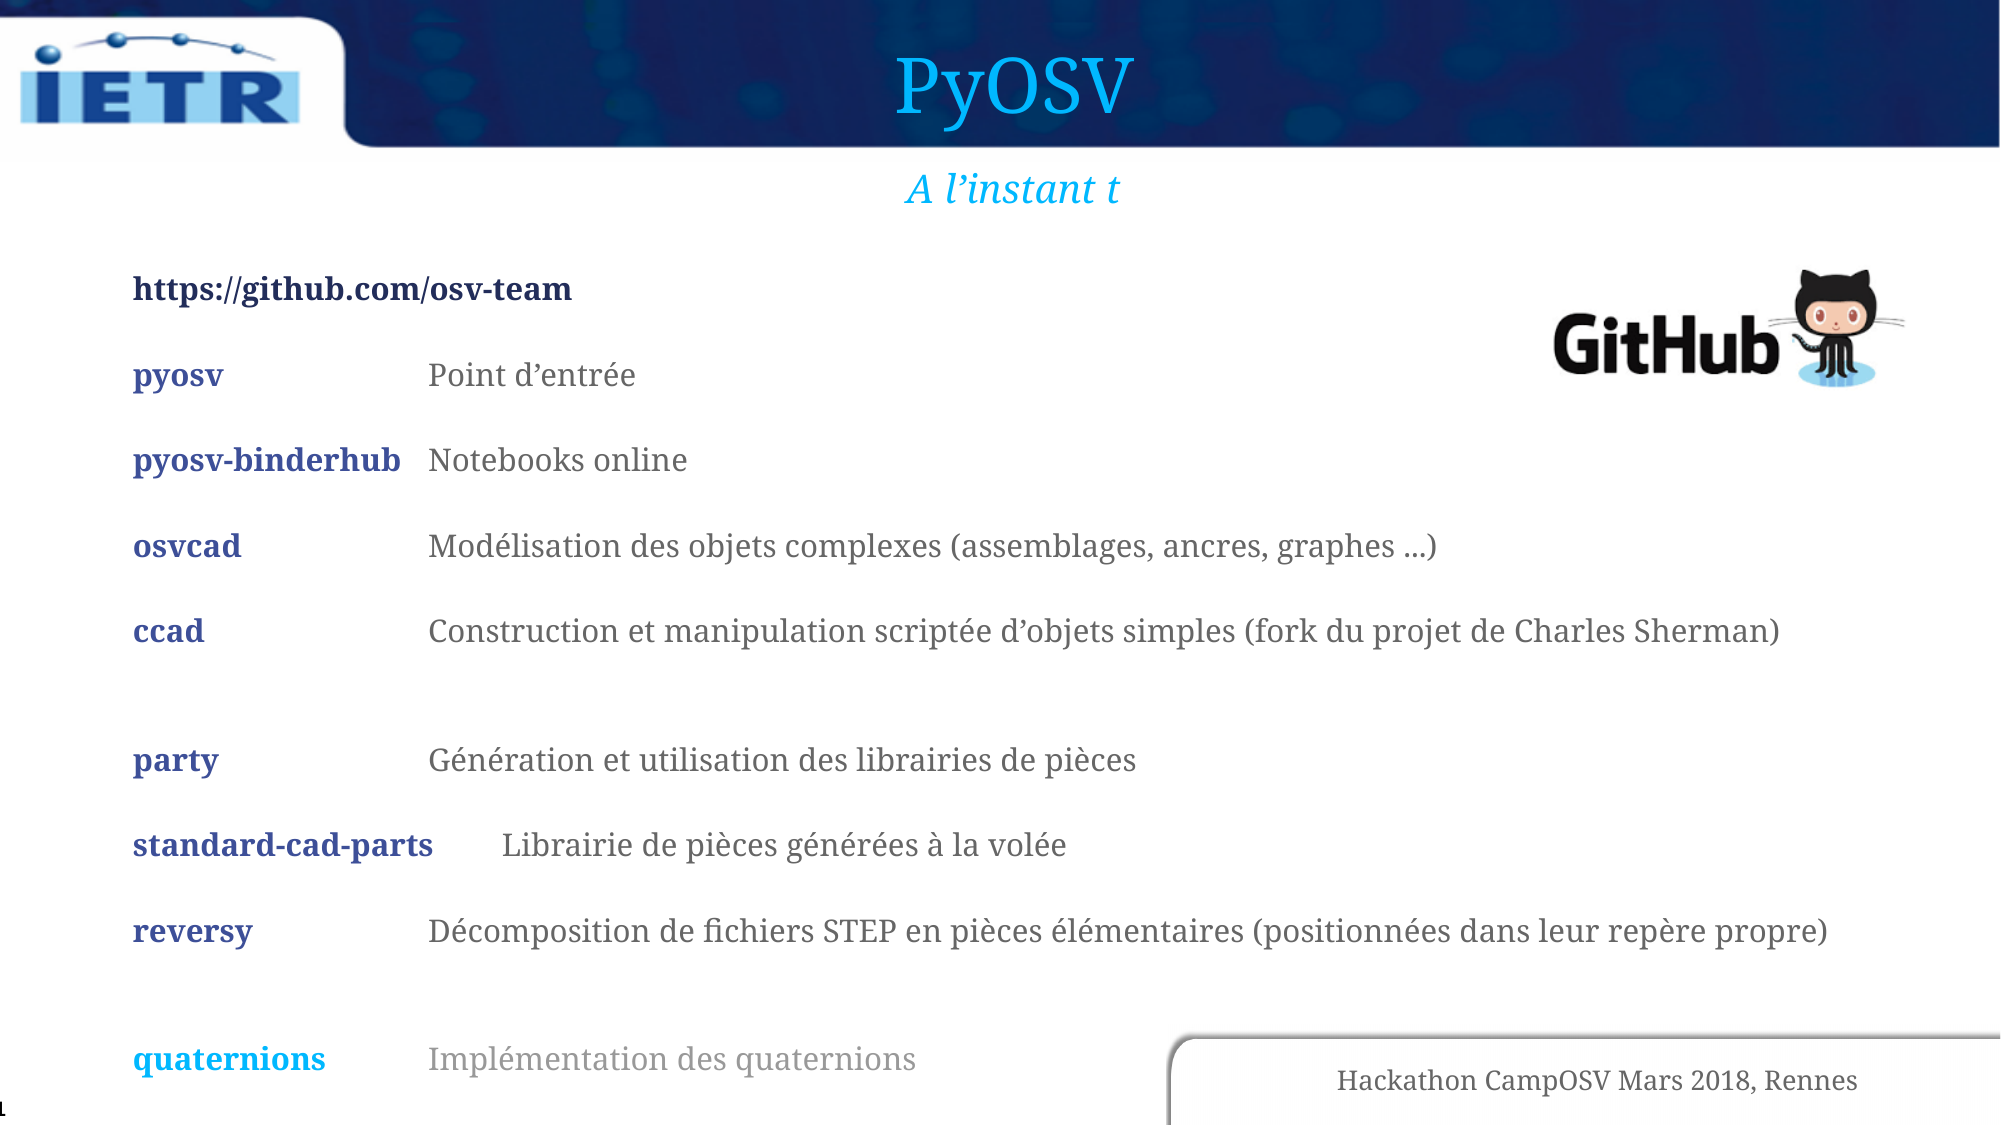

PyOSV
A l’instant t
https://github.com/osv-team
pyosv			Point d’entrée
pyosv-binderhub	Notebooks online
osvcad			Modélisation des objets complexes (assemblages, ancres, graphes ...)
ccad				Construction et manipulation scriptée d’objets simples (fork du projet de Charles Sherman)
party			Génération et utilisation des librairies de pièces
standard-cad-parts	Librairie de pièces générées à la volée
reversy			Décomposition de fichiers STEP en pièces élémentaires (positionnées dans leur repère propre)
quaternions		Implémentation des quaternions
Hackathon CampOSV Mars 2018, Rennes